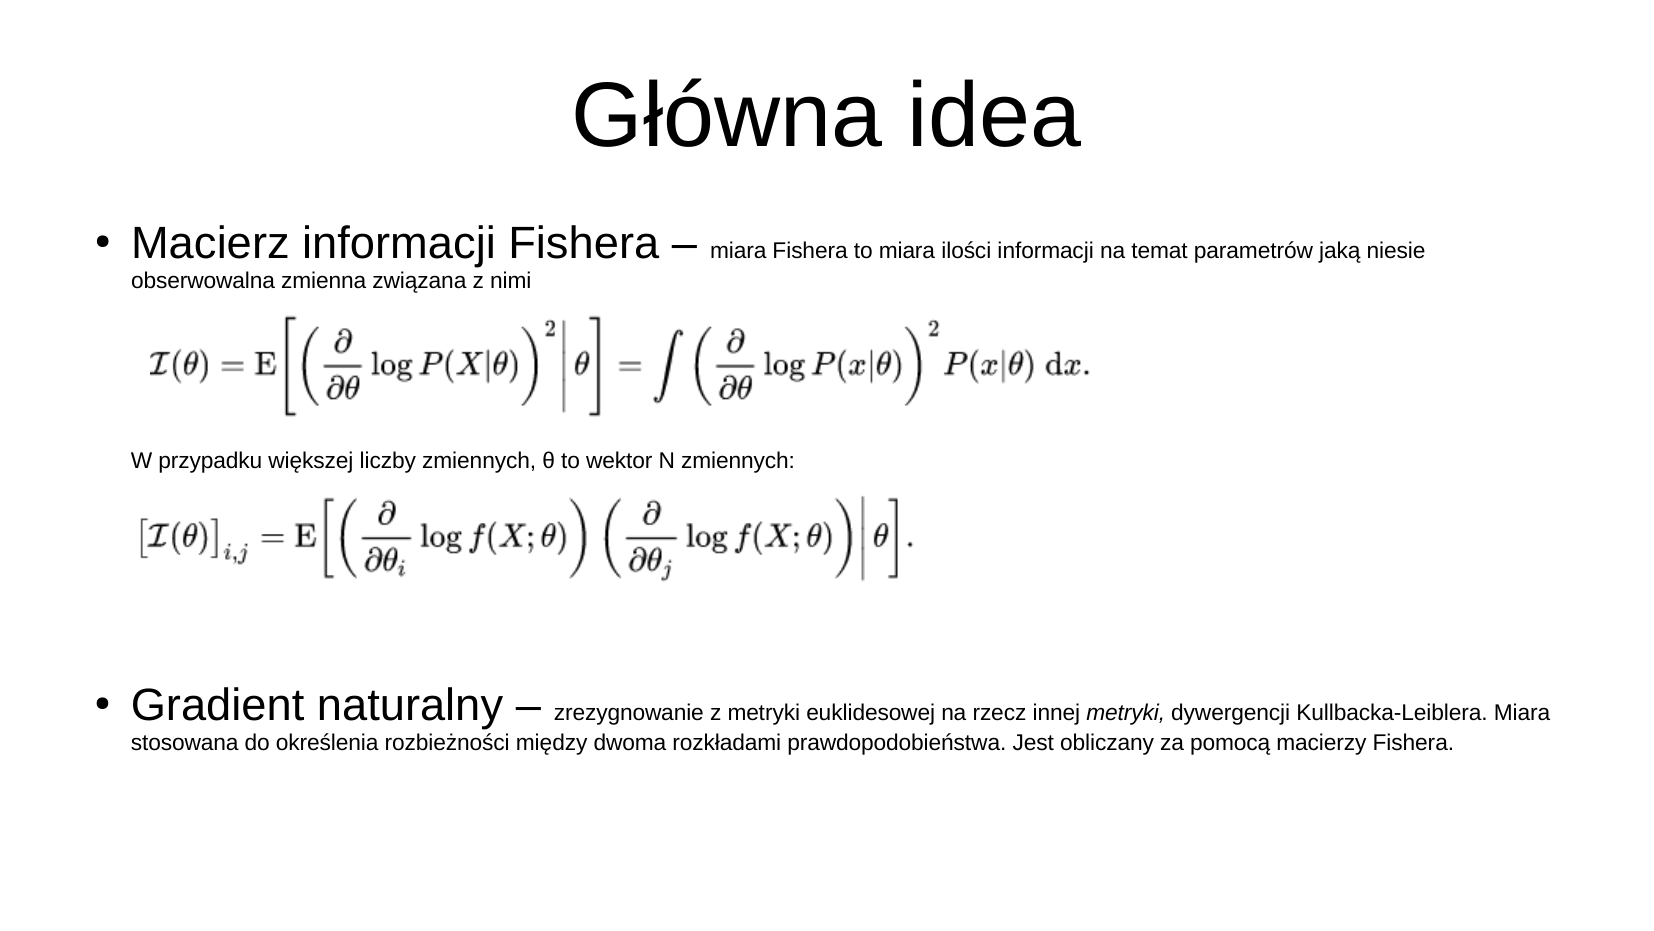

# Główna idea
Macierz informacji Fishera – miara Fishera to miara ilości informacji na temat parametrów jaką niesie obserwowalna zmienna związana z nimi
W przypadku większej liczby zmiennych, θ to wektor N zmiennych:
Gradient naturalny – zrezygnowanie z metryki euklidesowej na rzecz innej metryki, dywergencji Kullbacka-Leiblera. Miara stosowana do określenia rozbieżności między dwoma rozkładami prawdopodobieństwa. Jest obliczany za pomocą macierzy Fishera.